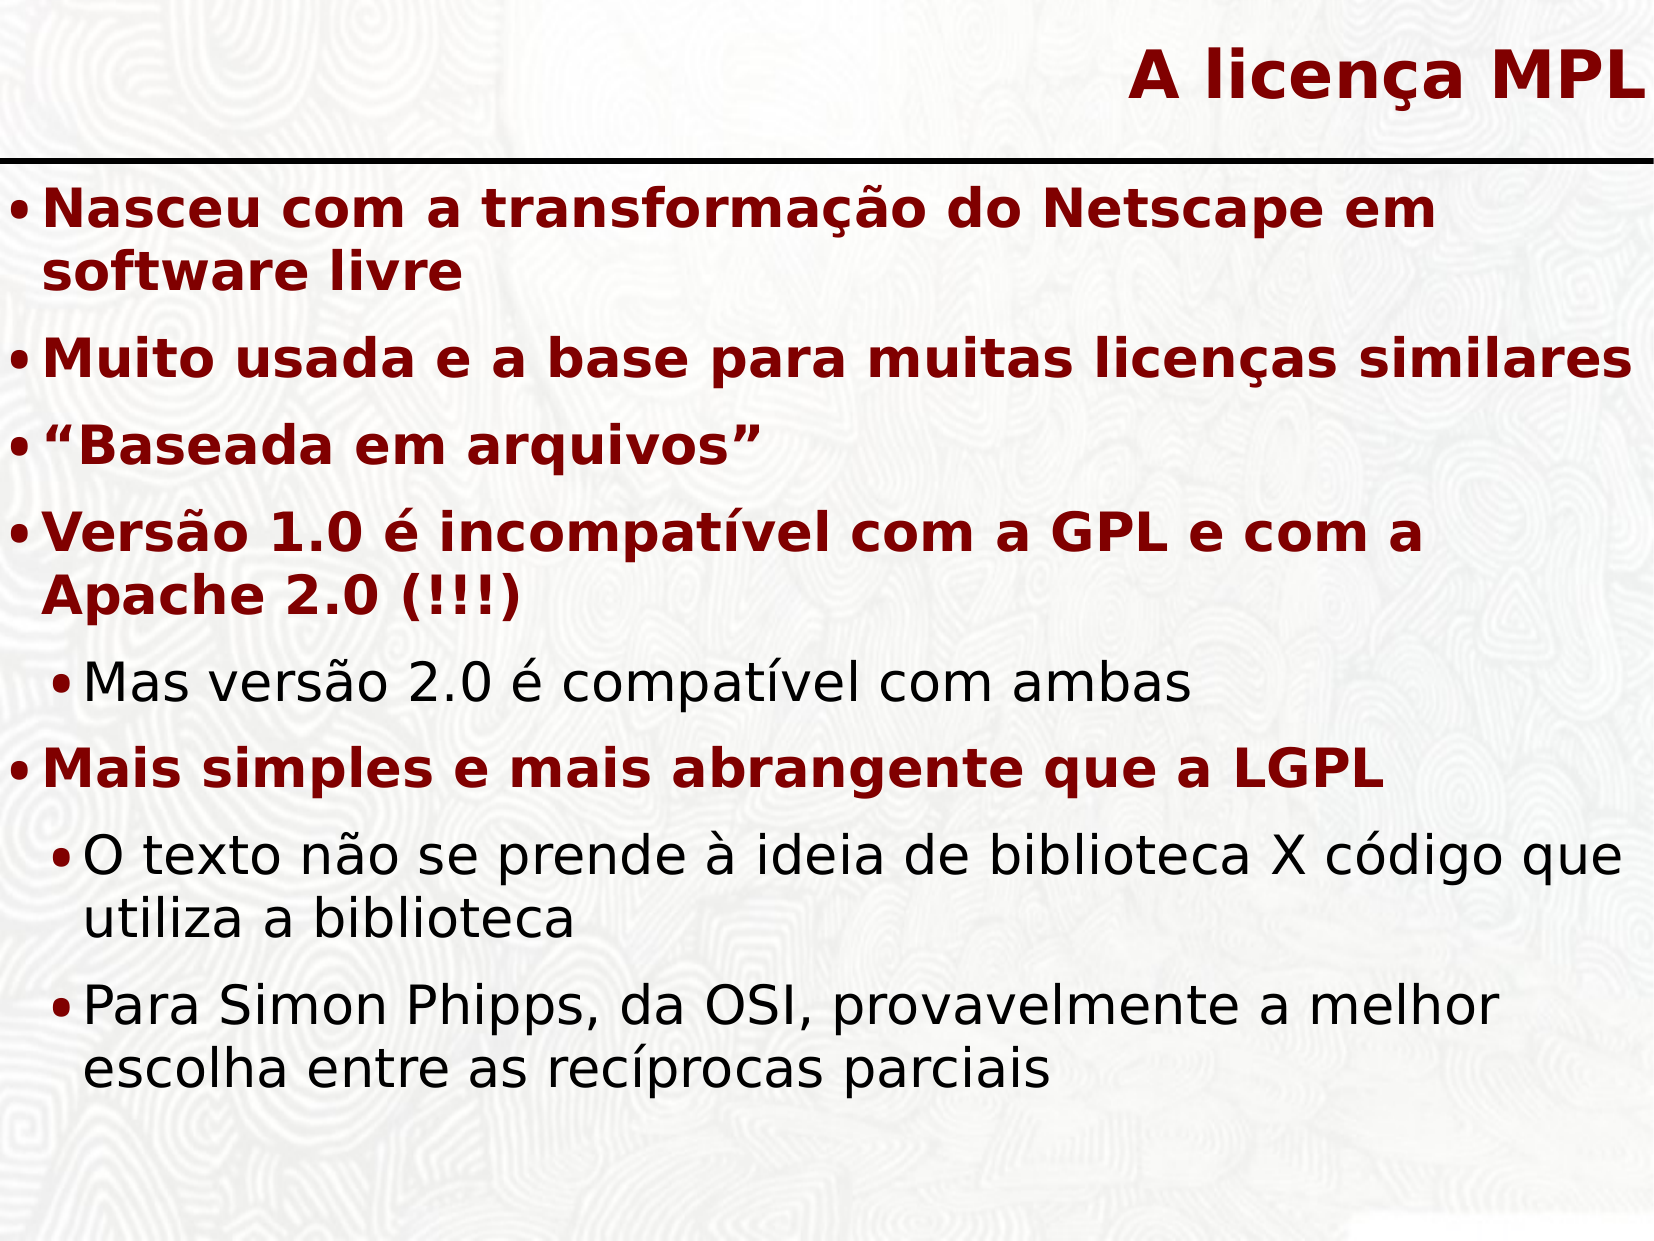

# A licença MPL
Nasceu com a transformação do Netscape em software livre
Muito usada e a base para muitas licenças similares
“Baseada em arquivos”
Versão 1.0 é incompatível com a GPL e com a Apache 2.0 (!!!)
Mas versão 2.0 é compatível com ambas
Mais simples e mais abrangente que a LGPL
O texto não se prende à ideia de biblioteca X código que utiliza a biblioteca
Para Simon Phipps, da OSI, provavelmente a melhor escolha entre as recíprocas parciais